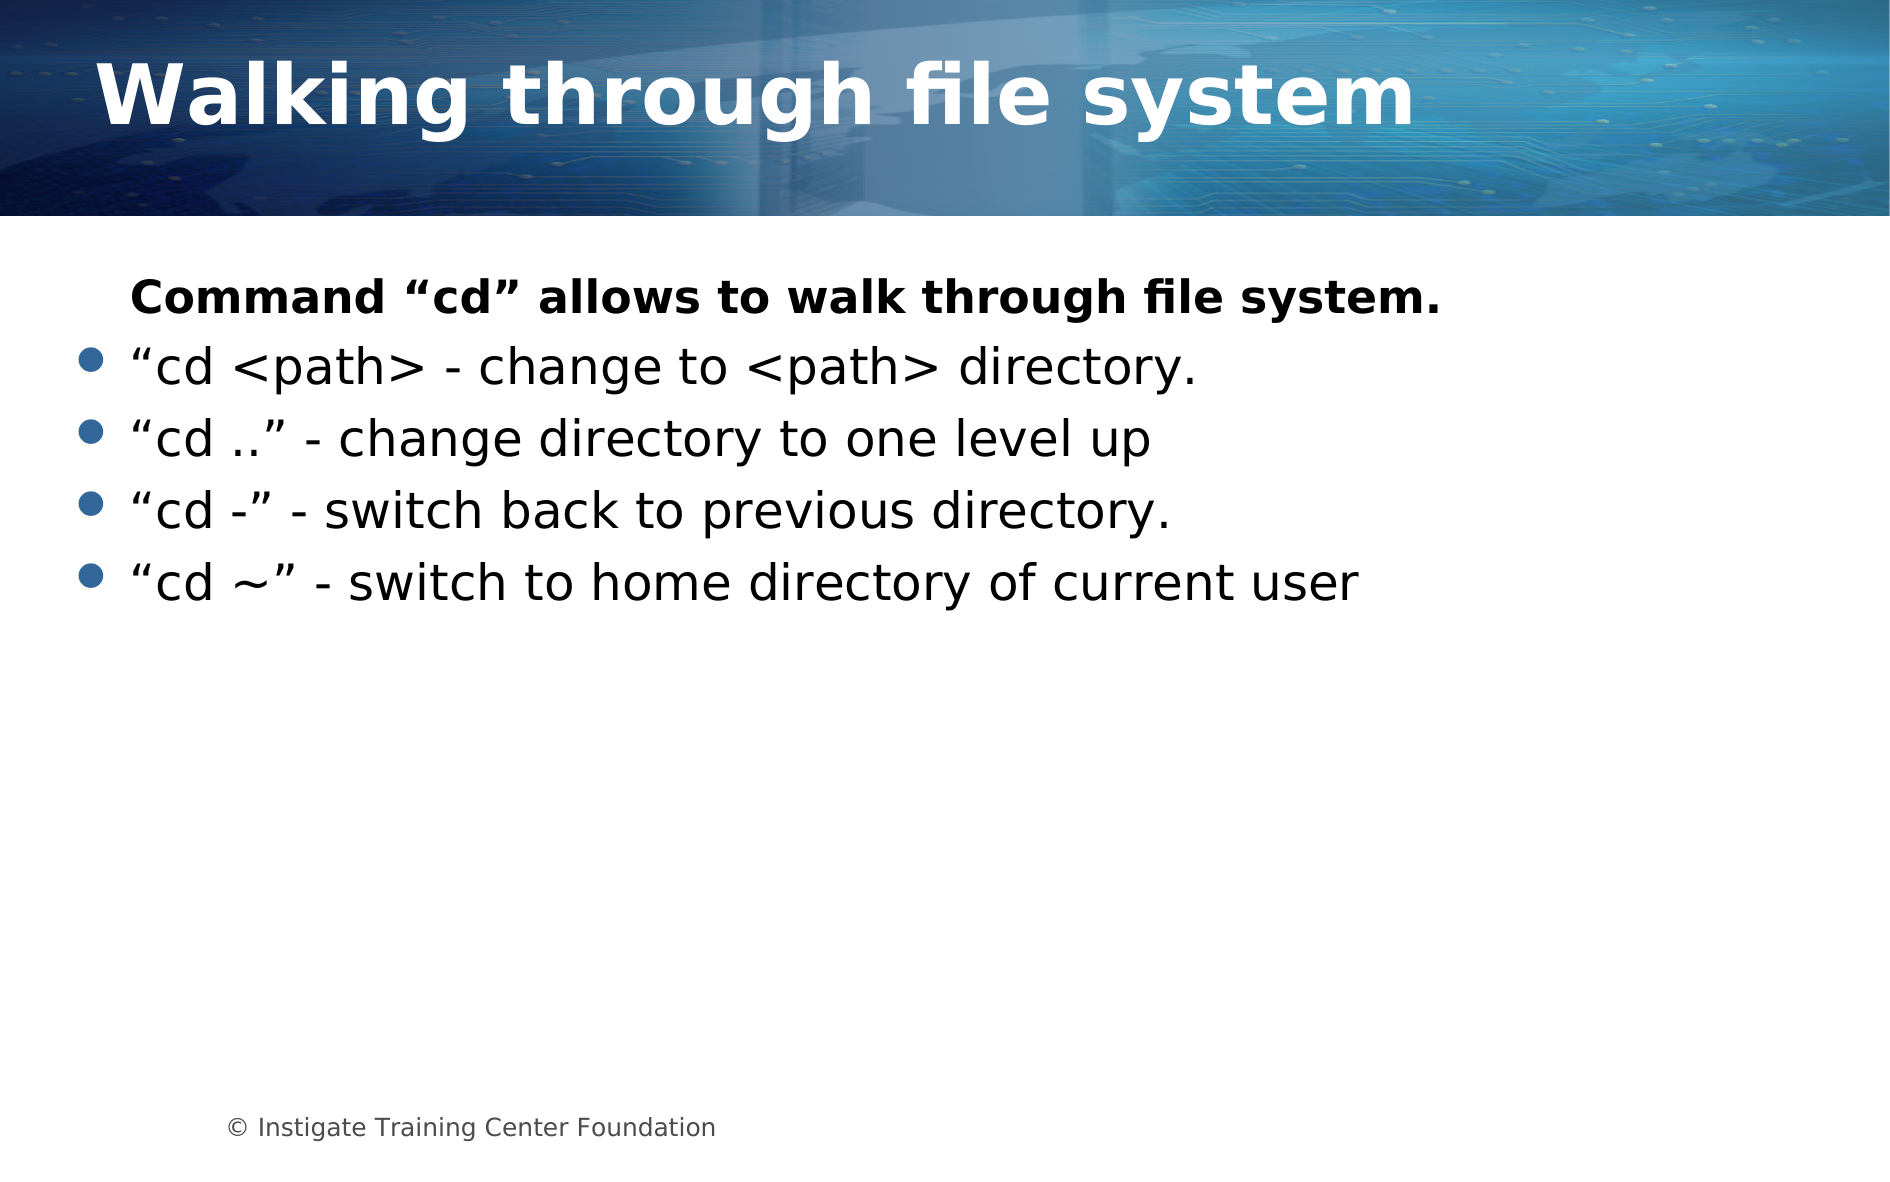

# Walking through file system
Command “cd” allows to walk through file system.
“cd <path> - change to <path> directory.
“cd ..” - change directory to one level up
“cd -” - switch back to previous directory.
“cd ~” - switch to home directory of current user